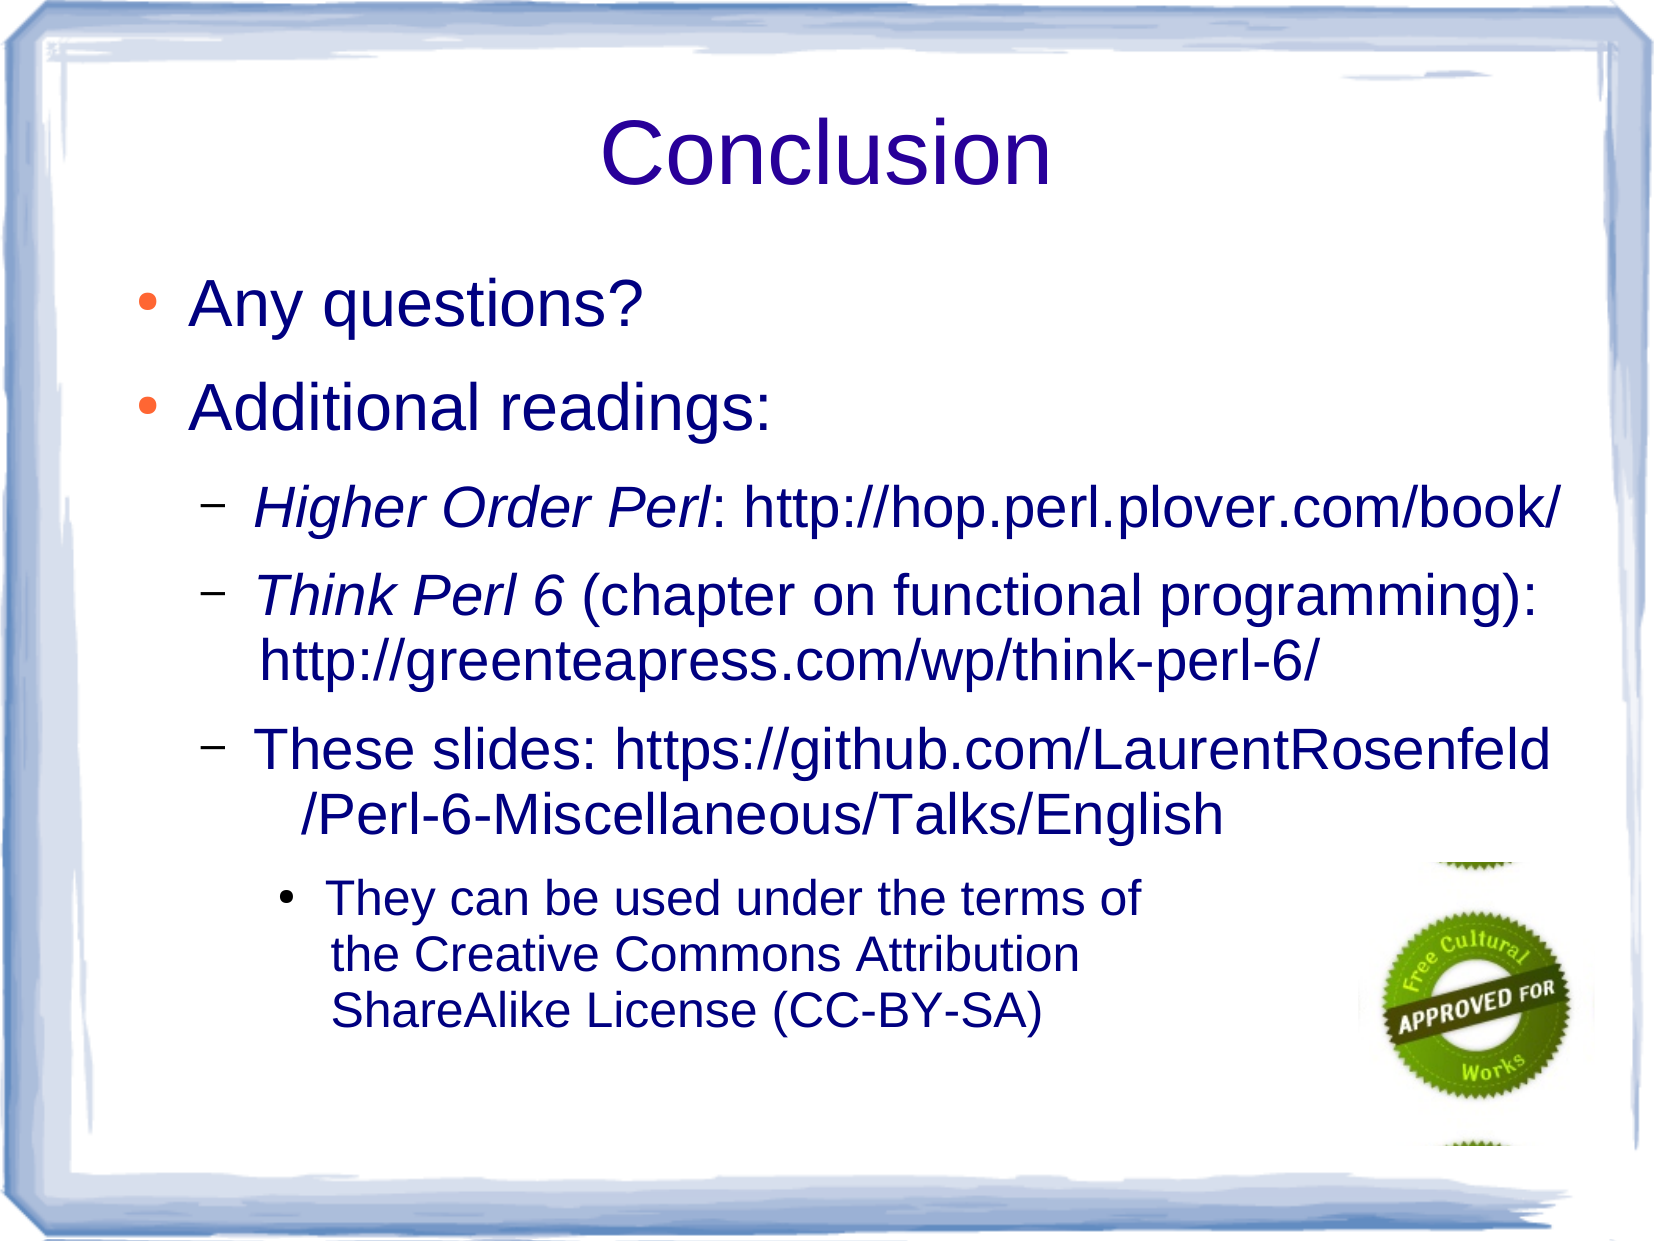

# Conclusion
Any questions?
Additional readings:
Higher Order Perl: http://hop.perl.plover.com/book/
Think Perl 6 (chapter on functional programming): http://greenteapress.com/wp/think-perl-6/
These slides: https://github.com/LaurentRosenfeld/Perl-6-Miscellaneous/Talks/English
They can be used under the terms of
the Creative Commons Attribution
ShareAlike License (CC-BY-SA)